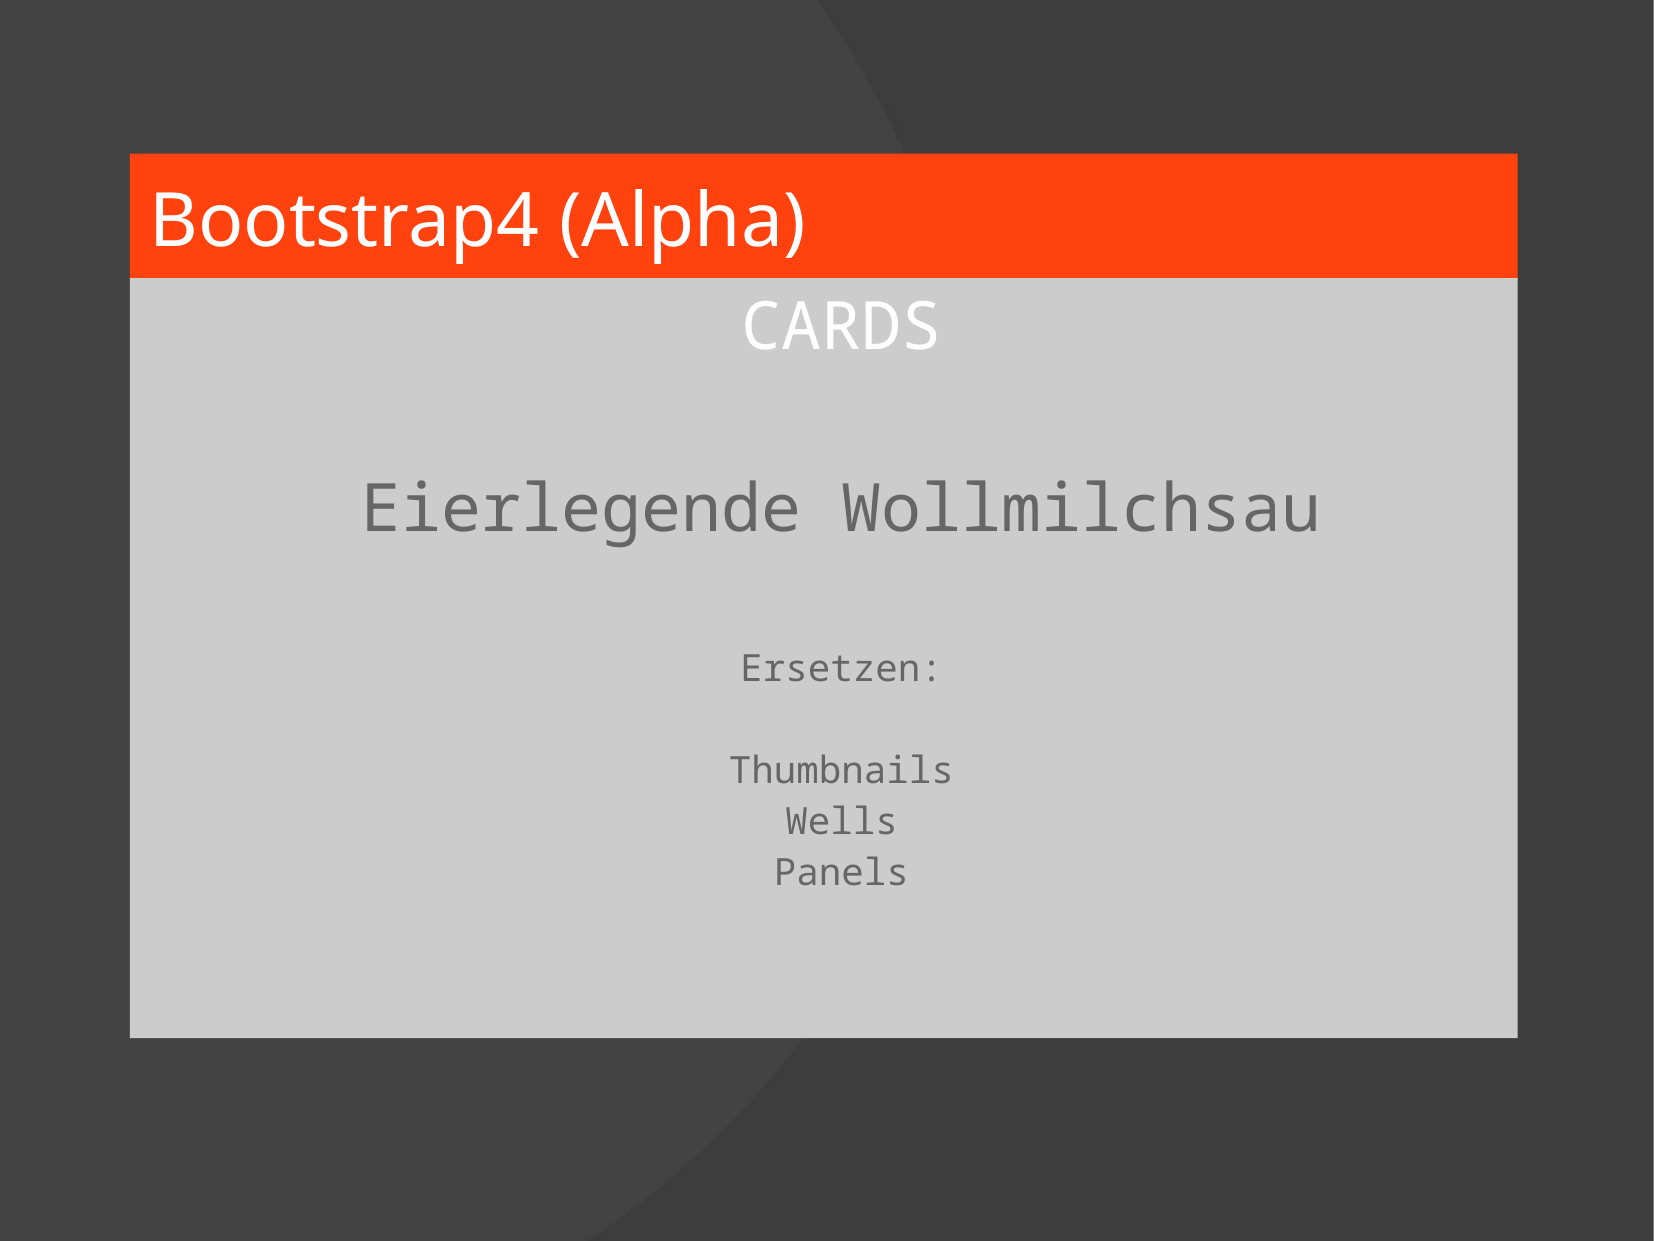

# Bootstrap4 (Alpha)
CARDS
Eierlegende Wollmilchsau
Ersetzen:
Thumbnails
Wells
Panels